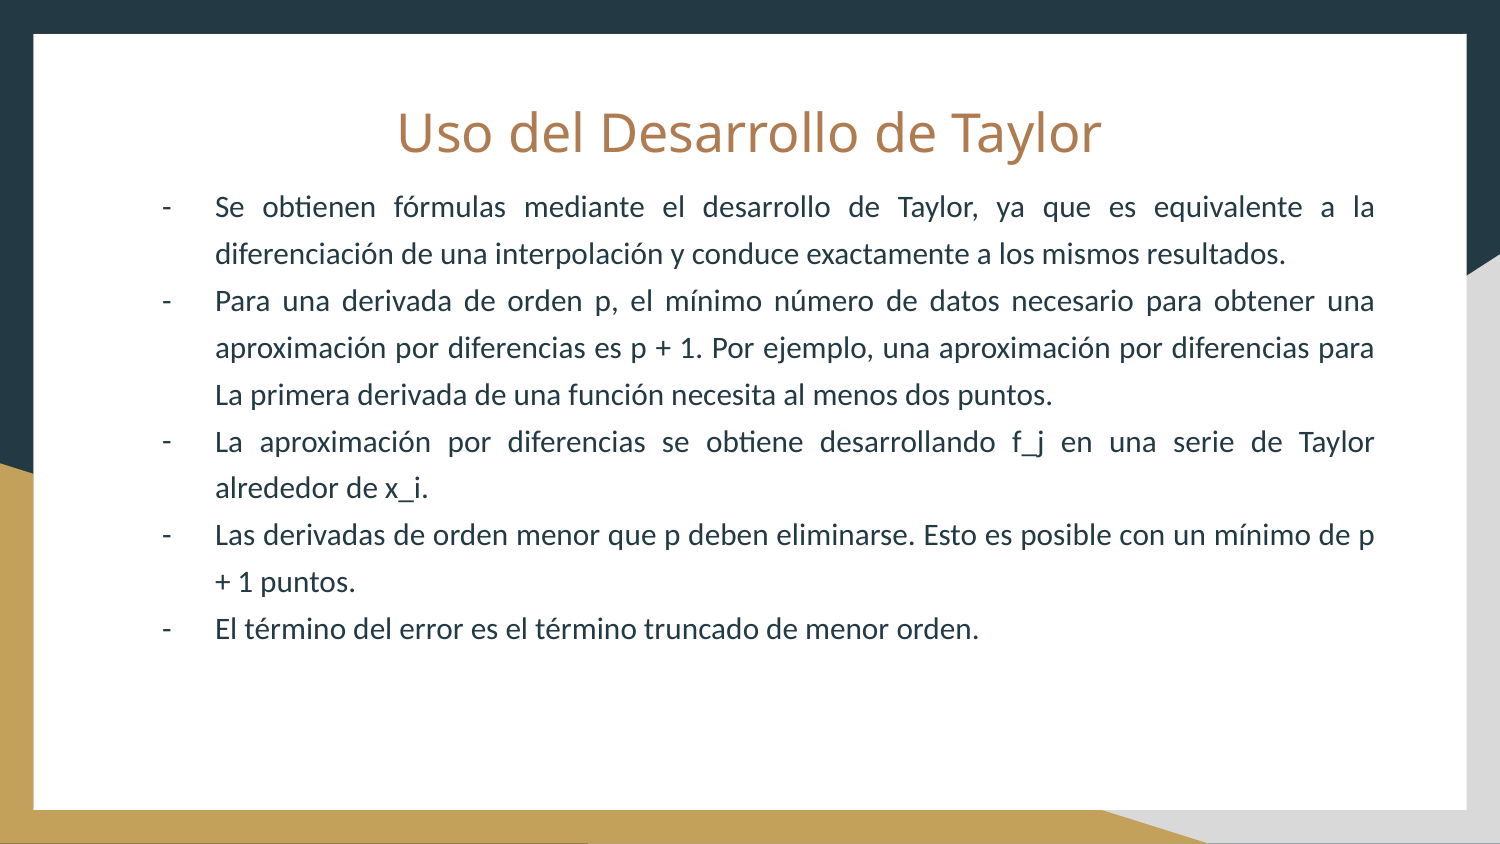

# Uso del Desarrollo de Taylor
Se obtienen fórmulas mediante el desarrollo de Taylor, ya que es equivalente a la diferenciación de una interpolación y conduce exactamente a los mismos resultados.
Para una derivada de orden p, el mínimo número de datos necesario para obtener una aproximación por diferencias es p + 1. Por ejemplo, una aproximación por diferencias para La primera derivada de una función necesita al menos dos puntos.
La aproximación por diferencias se obtiene desarrollando f_j en una serie de Taylor alrededor de x_i.
Las derivadas de orden menor que p deben eliminarse. Esto es posible con un mínimo de p + 1 puntos.
El término del error es el término truncado de menor orden.